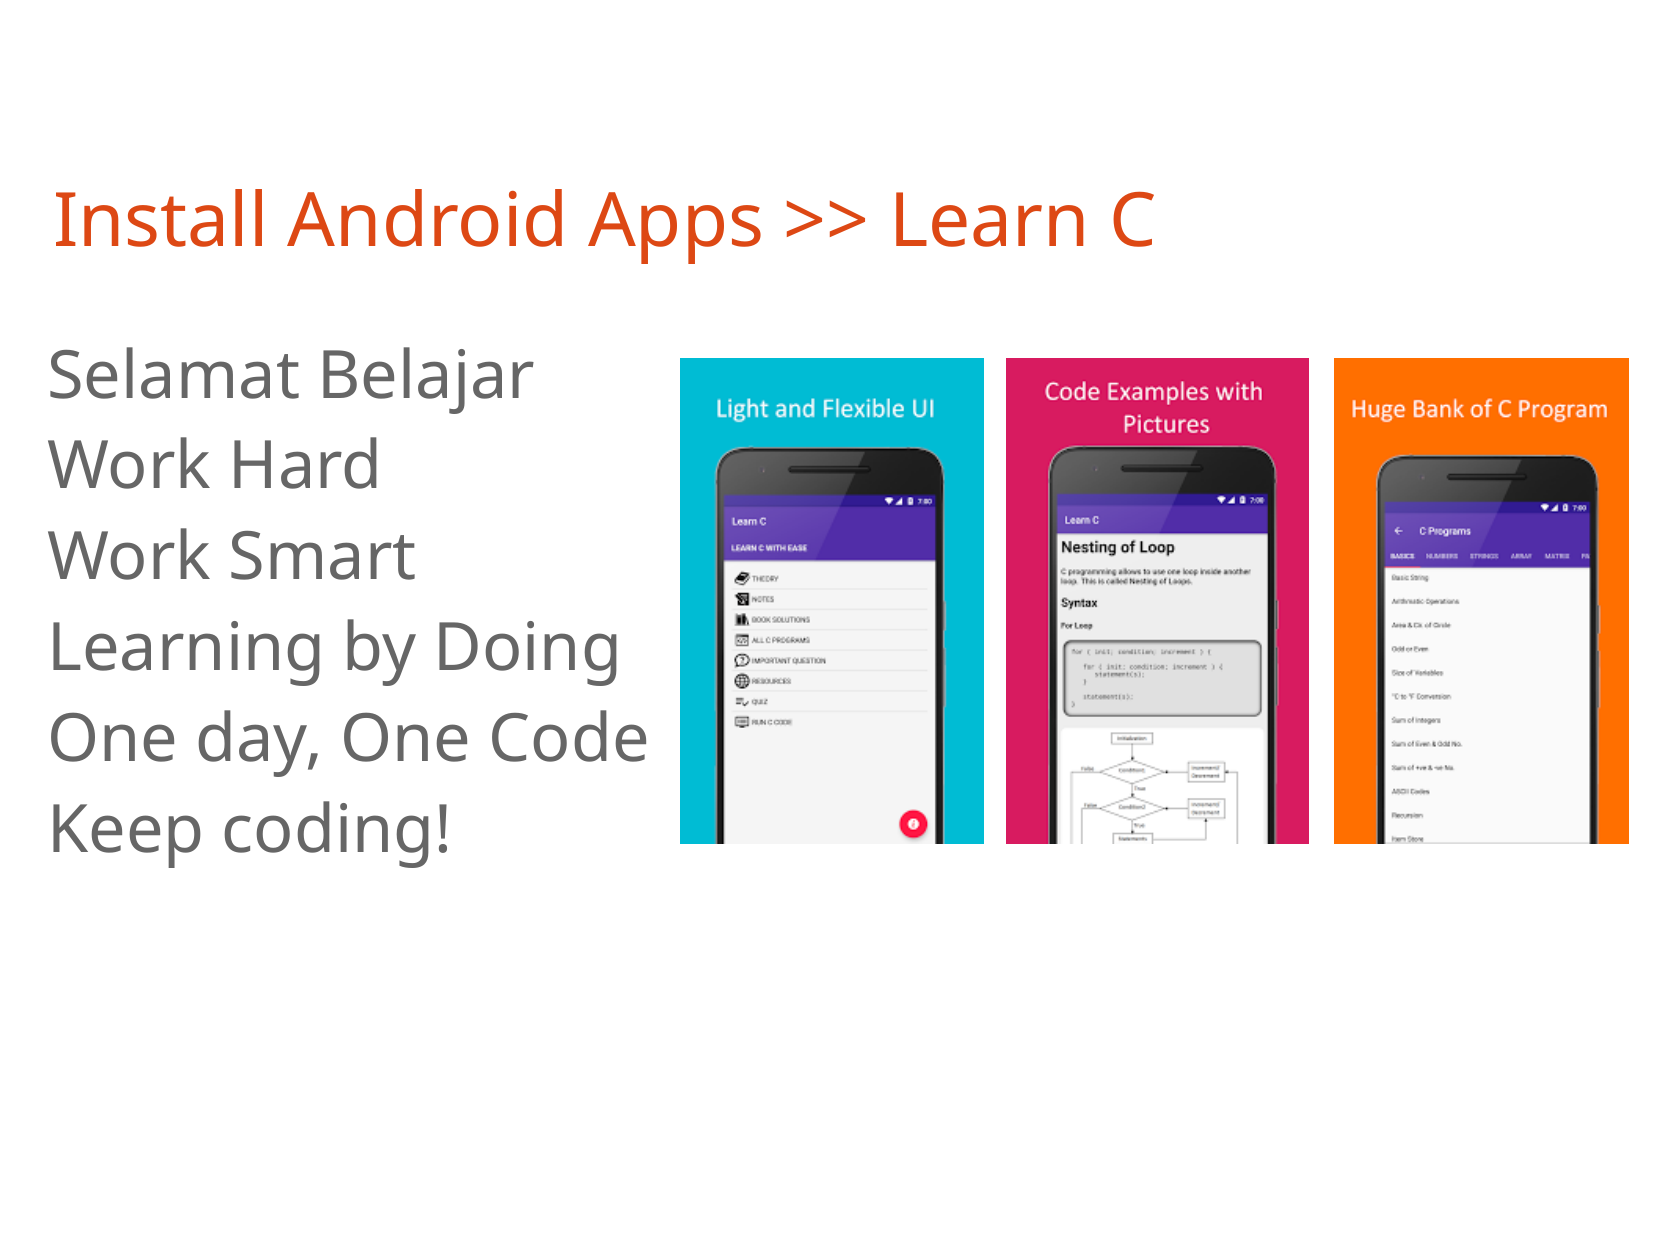

# Install Android Apps >> Learn C
Selamat Belajar
Work Hard
Work Smart
Learning by Doing
One day, One Code
Keep coding!